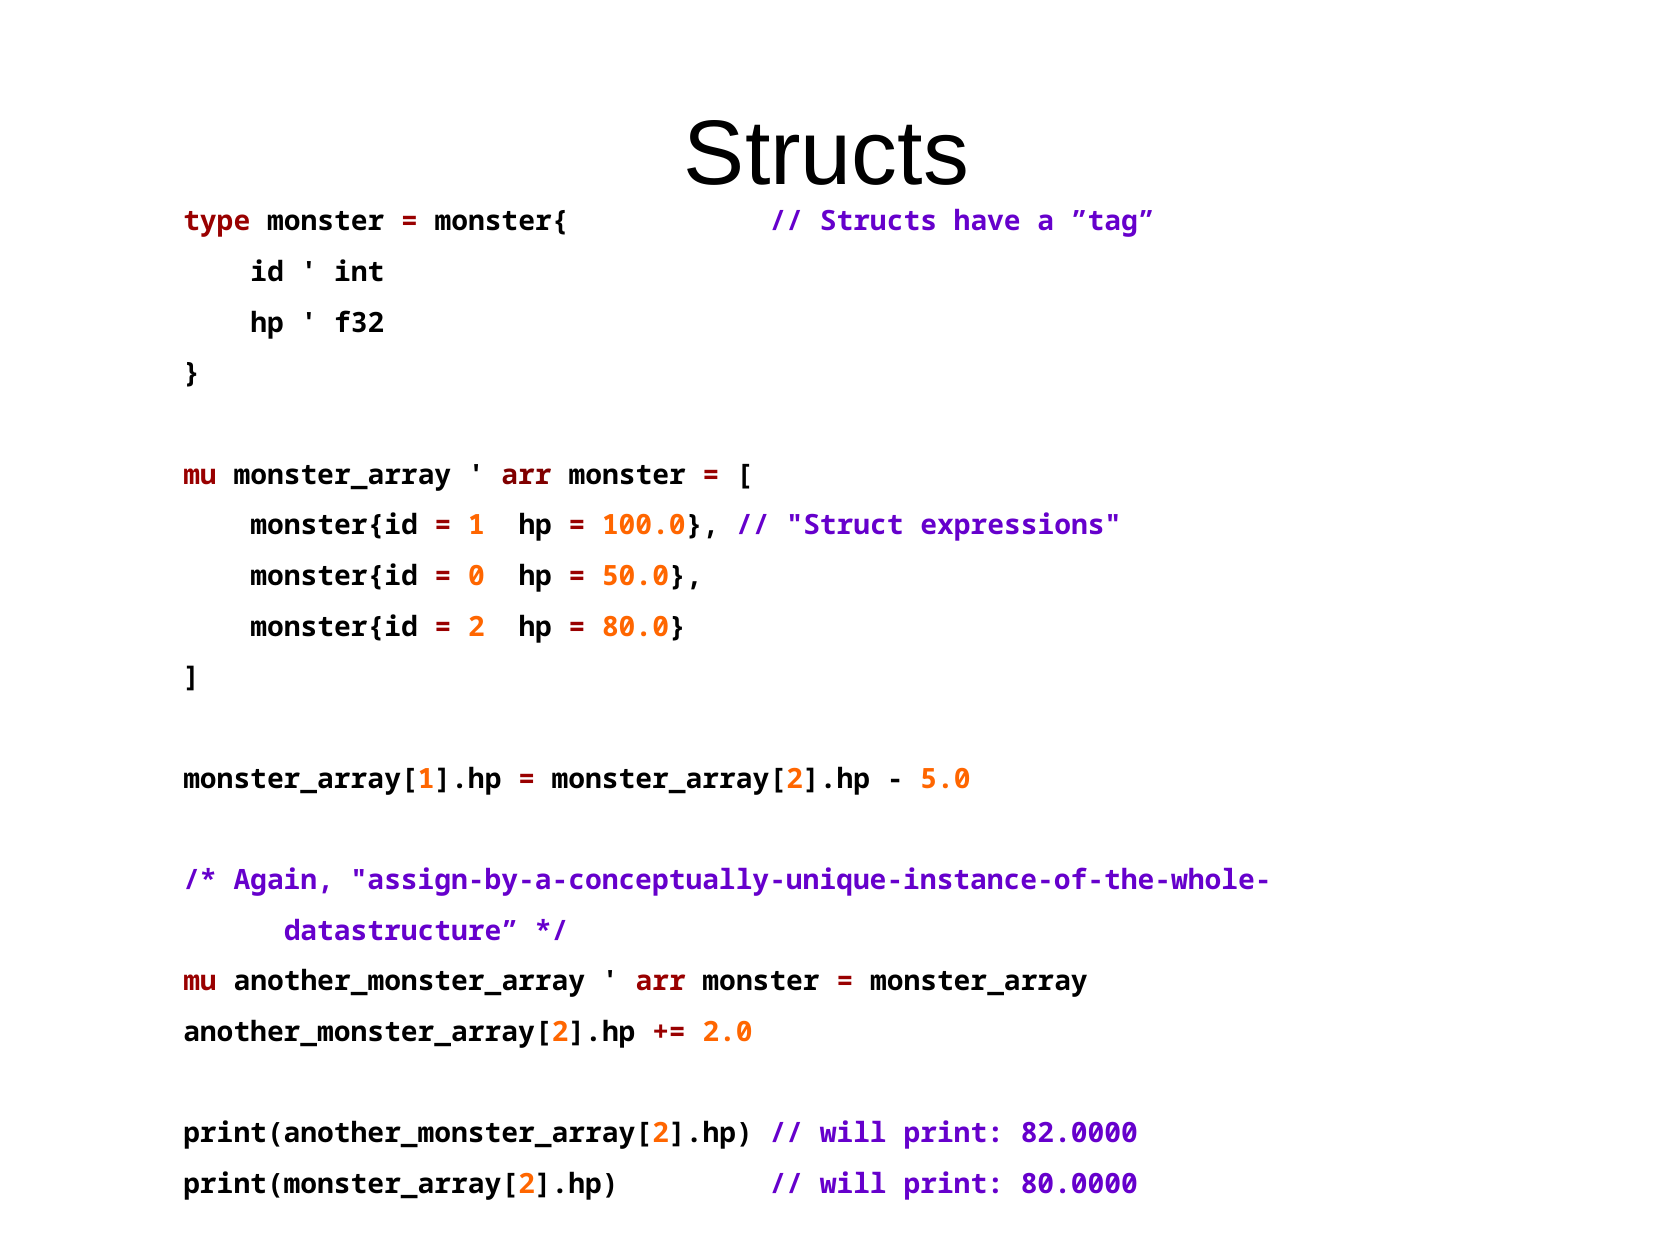

# Structs
type monster = monster{ // Structs have a ”tag”
 id ' int
 hp ' f32
}
mu monster_array ' arr monster = [
 monster{id = 1 hp = 100.0}, // "Struct expressions"
 monster{id = 0 hp = 50.0},
 monster{id = 2 hp = 80.0}
]
monster_array[1].hp = monster_array[2].hp - 5.0
/* Again, "assign-by-a-conceptually-unique-instance-of-the-whole-
 datastructure” */
mu another_monster_array ' arr monster = monster_array
another_monster_array[2].hp += 2.0
print(another_monster_array[2].hp) // will print: 82.0000
print(monster_array[2].hp) // will print: 80.0000